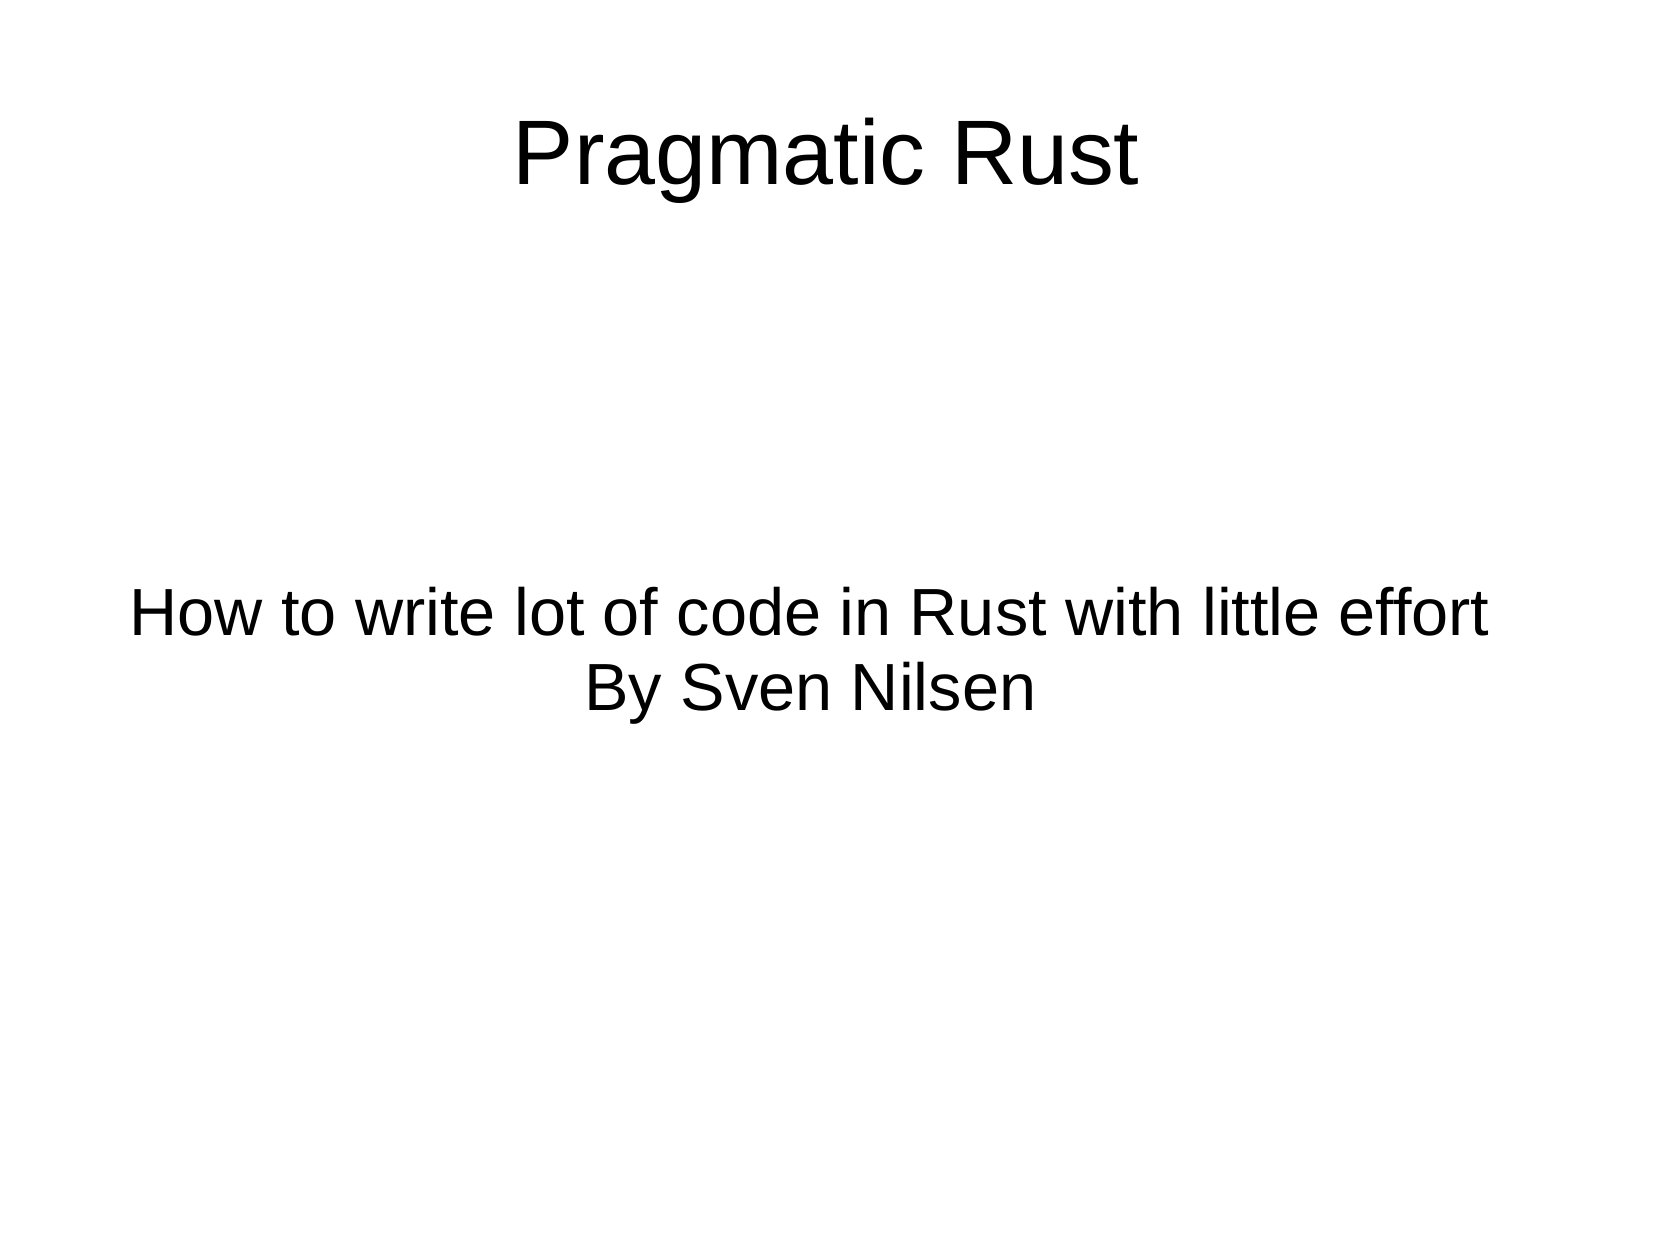

# Pragmatic Rust
How to write lot of code in Rust with little effort
By Sven Nilsen